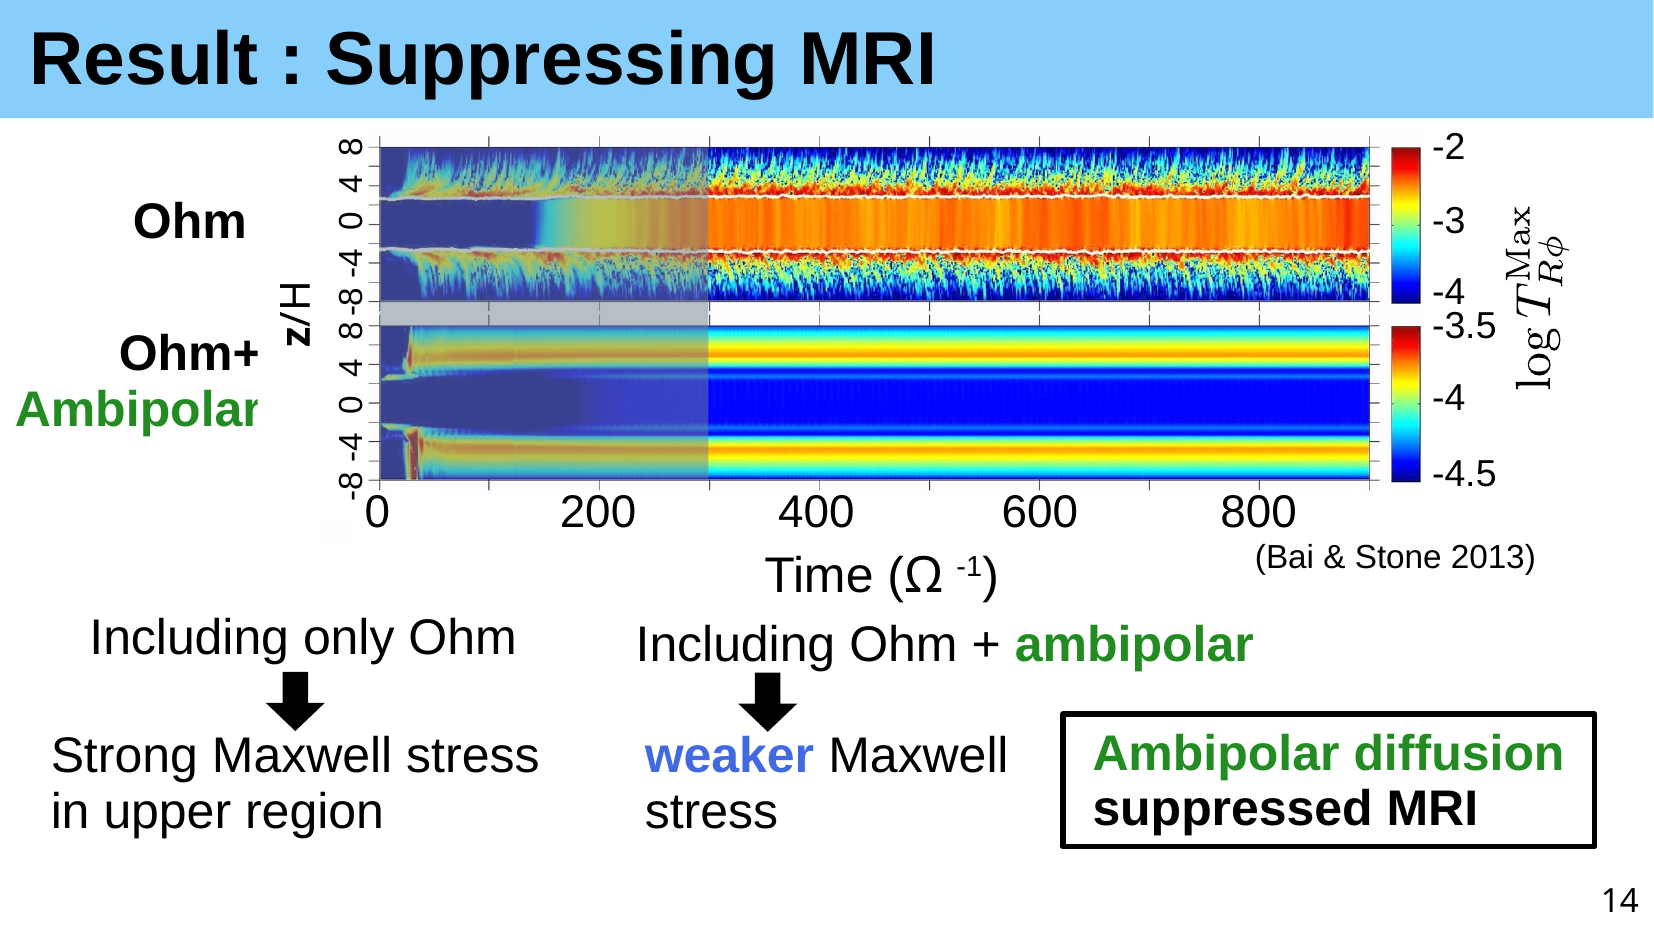

# Result : Suppressing MRI
-2
Ohm
-3
-8 -4 0 4 8
-4
z/H
Ohm+
Ambipolar
-3.5
-4
-8 -4 0 4 8
-4.5
0
200
400
600
800
Time (Ω -1)
(Bai & Stone 2013)
Including only Ohm
Including Ohm + ambipolar
Ambipolar diffusion suppressed MRI
Strong Maxwell stress in upper region
weaker Maxwell stress